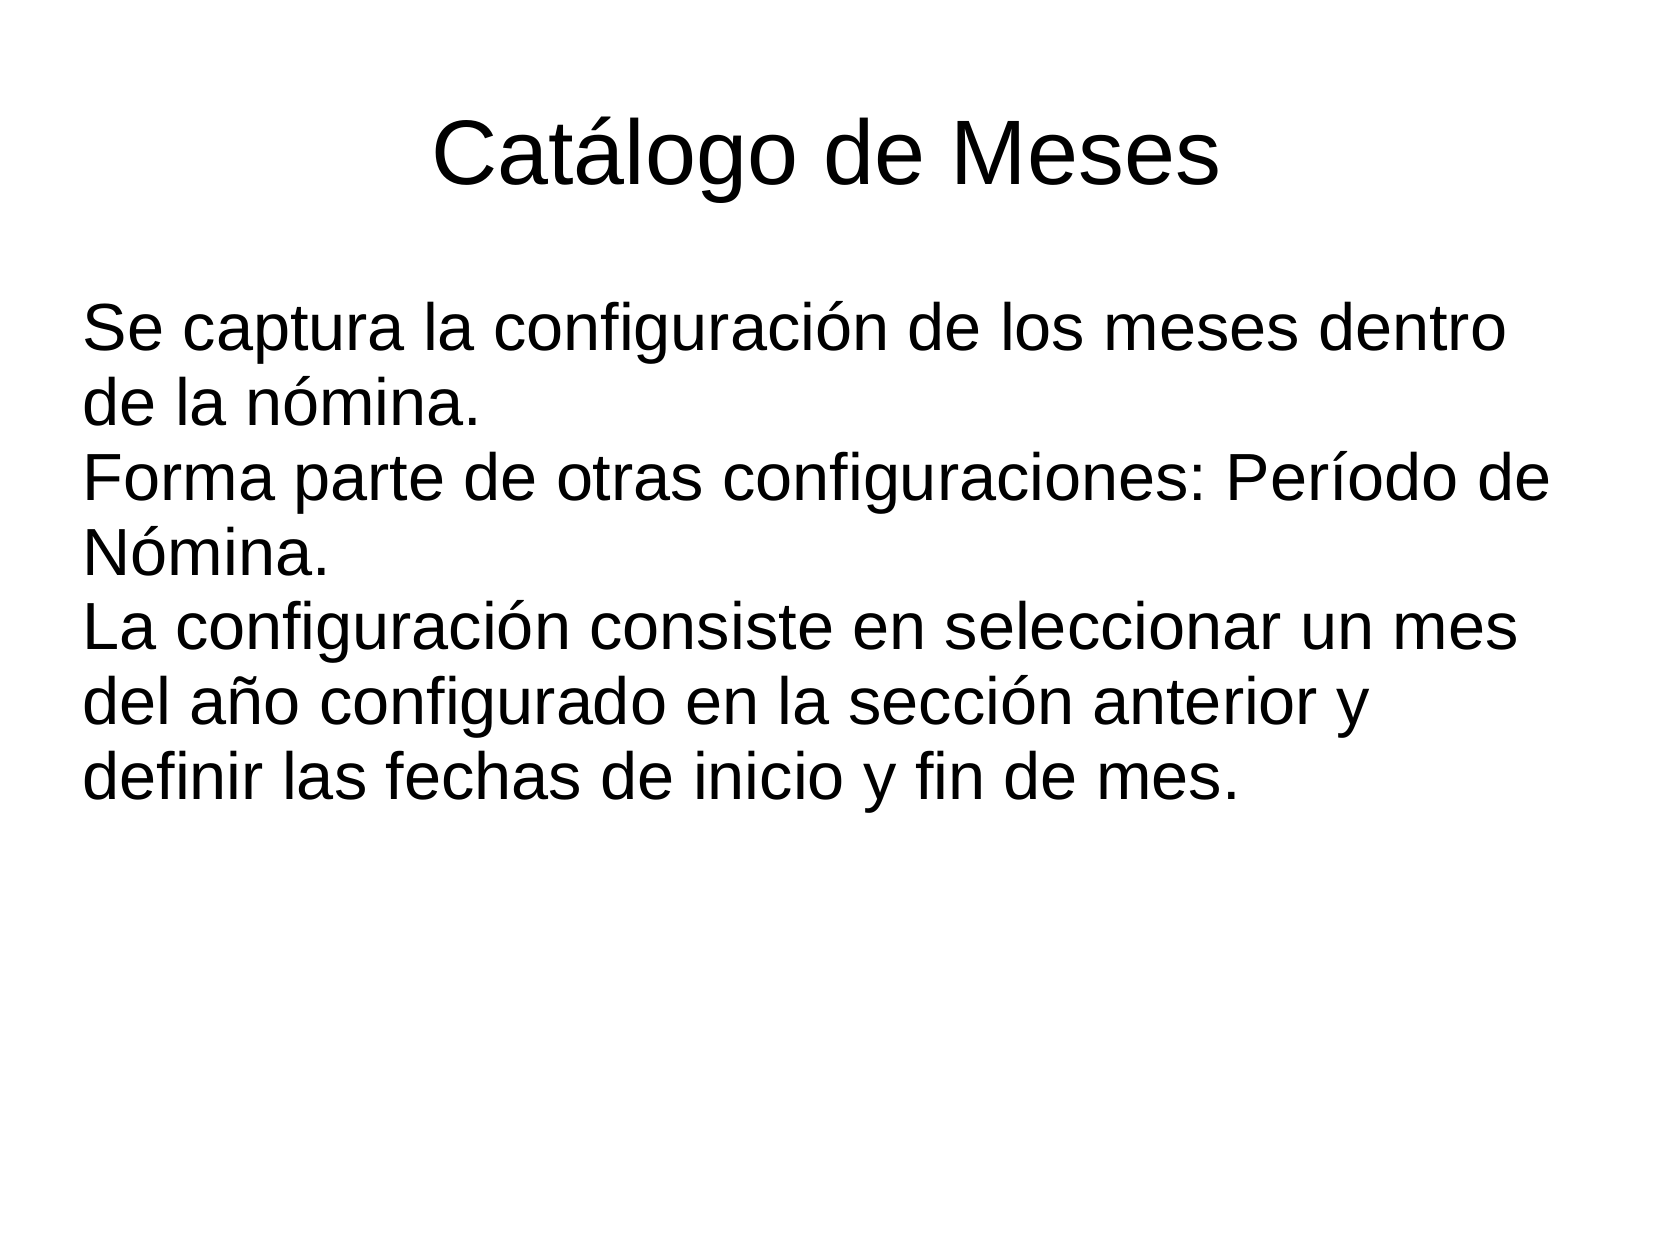

# Catálogo de Meses
Se captura la configuración de los meses dentro de la nómina.
Forma parte de otras configuraciones: Período de Nómina.
La configuración consiste en seleccionar un mes del año configurado en la sección anterior y definir las fechas de inicio y fin de mes.